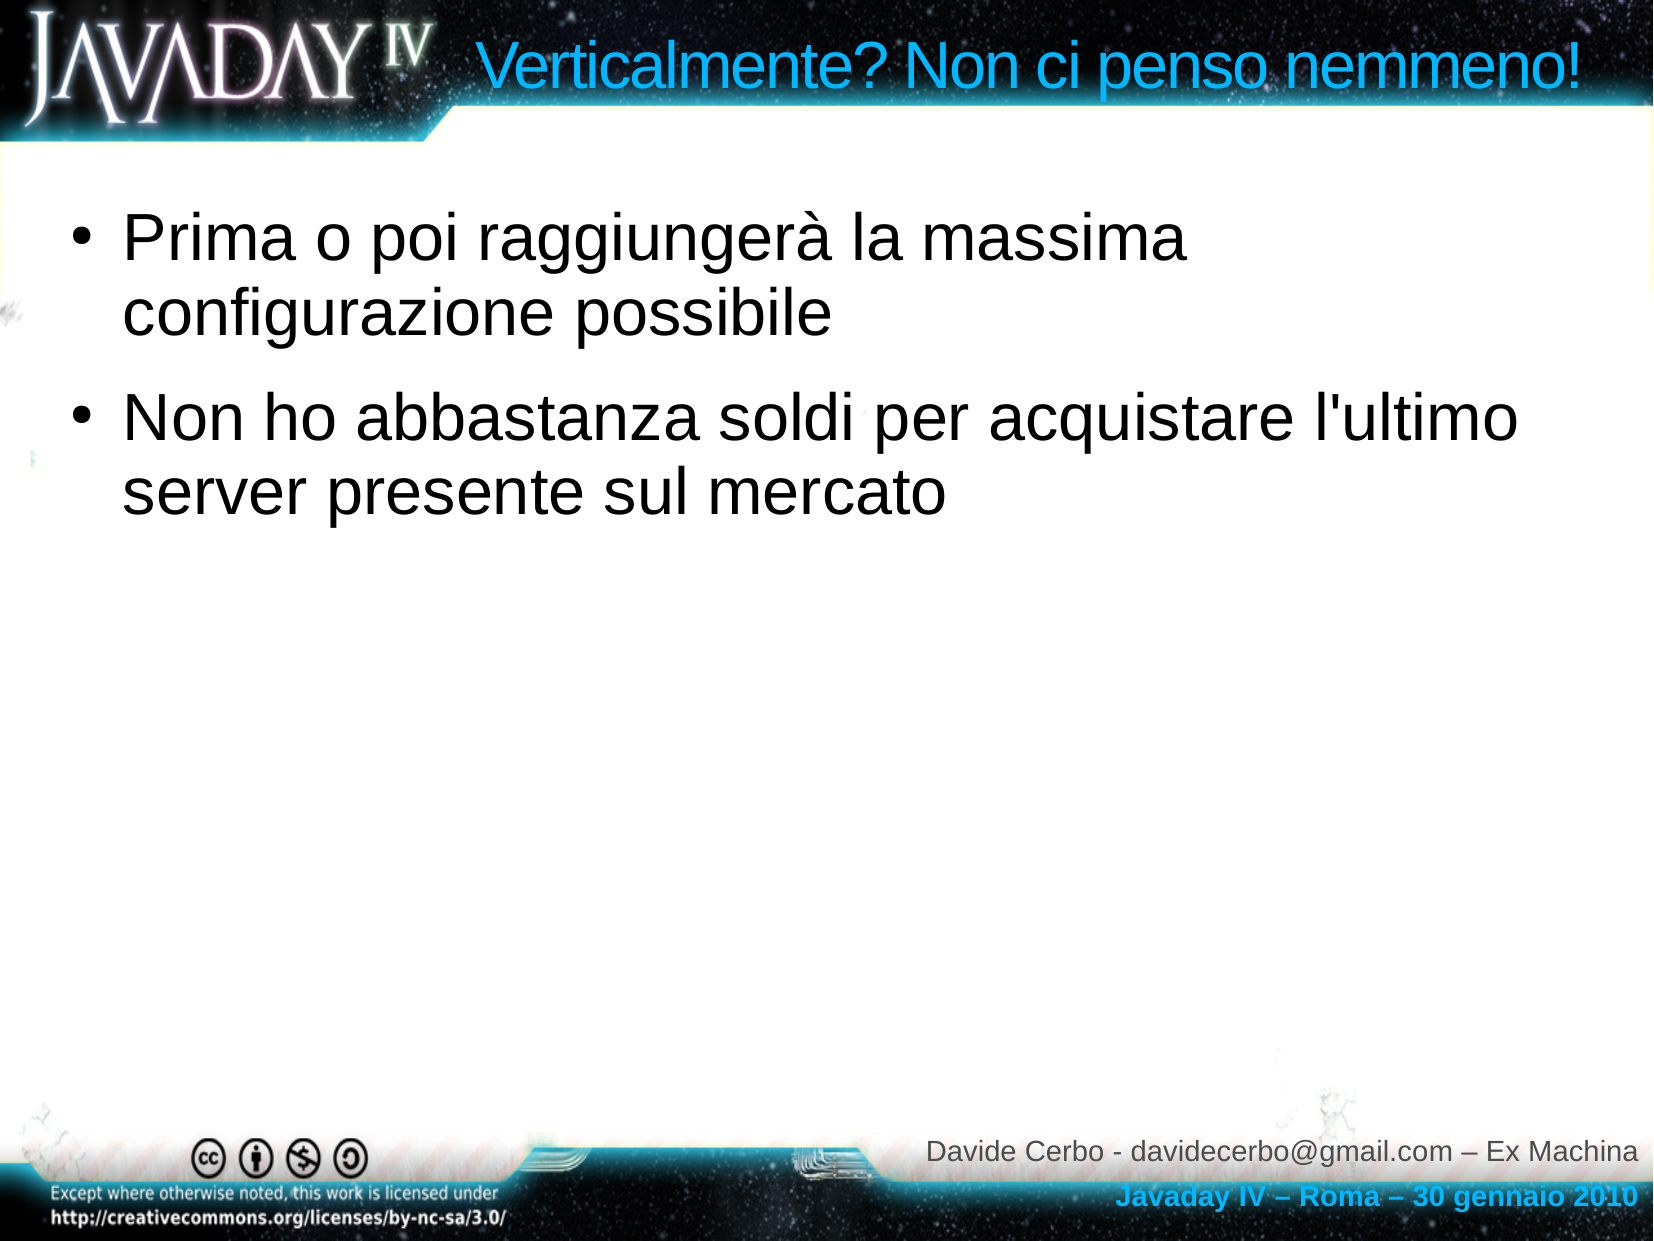

# Verticalmente? Non ci penso nemmeno!
Prima o poi raggiungerà la massima configurazione possibile
Non ho abbastanza soldi per acquistare l'ultimo server presente sul mercato